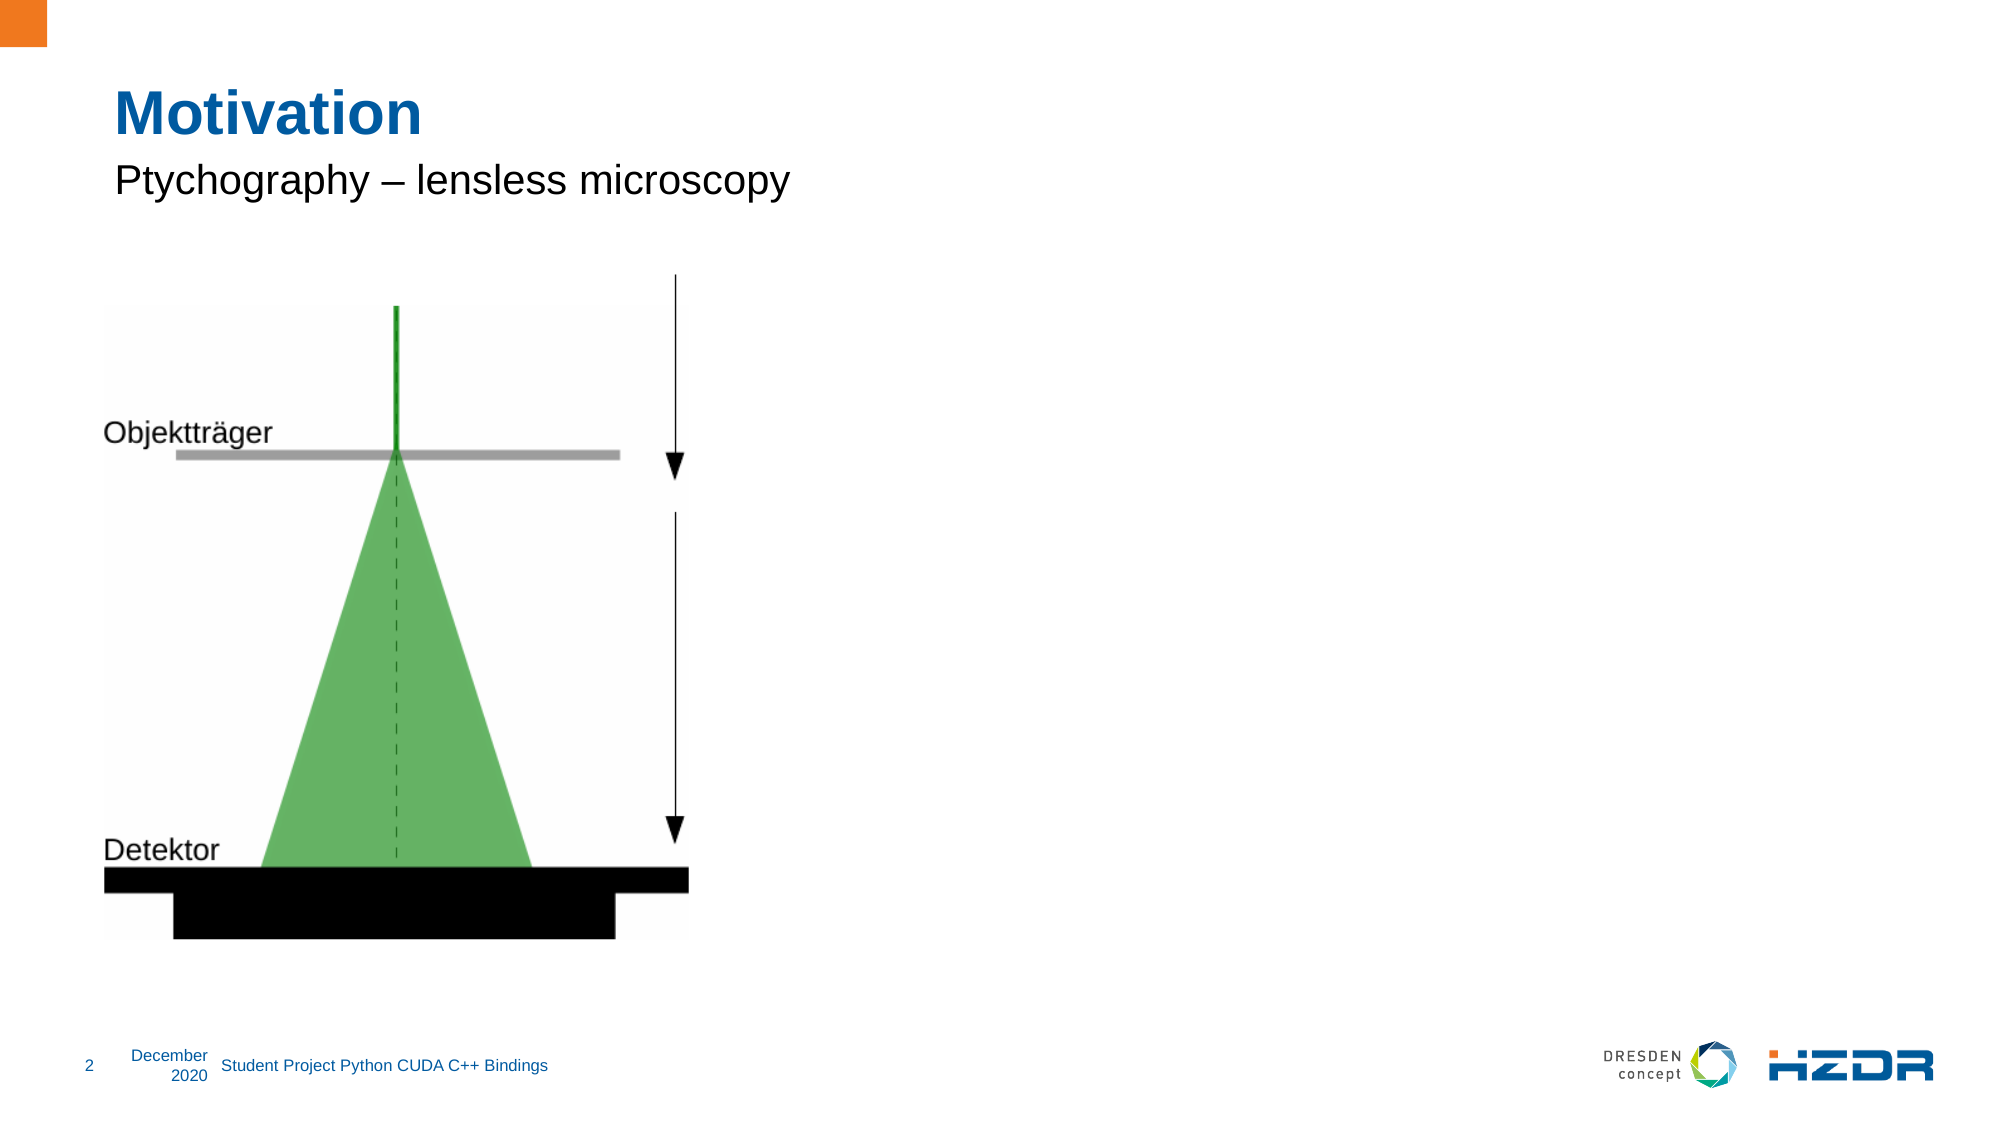

# Motivation
Ptychography – lensless microscopy
December 2020
Student Project Python CUDA C++ Bindings